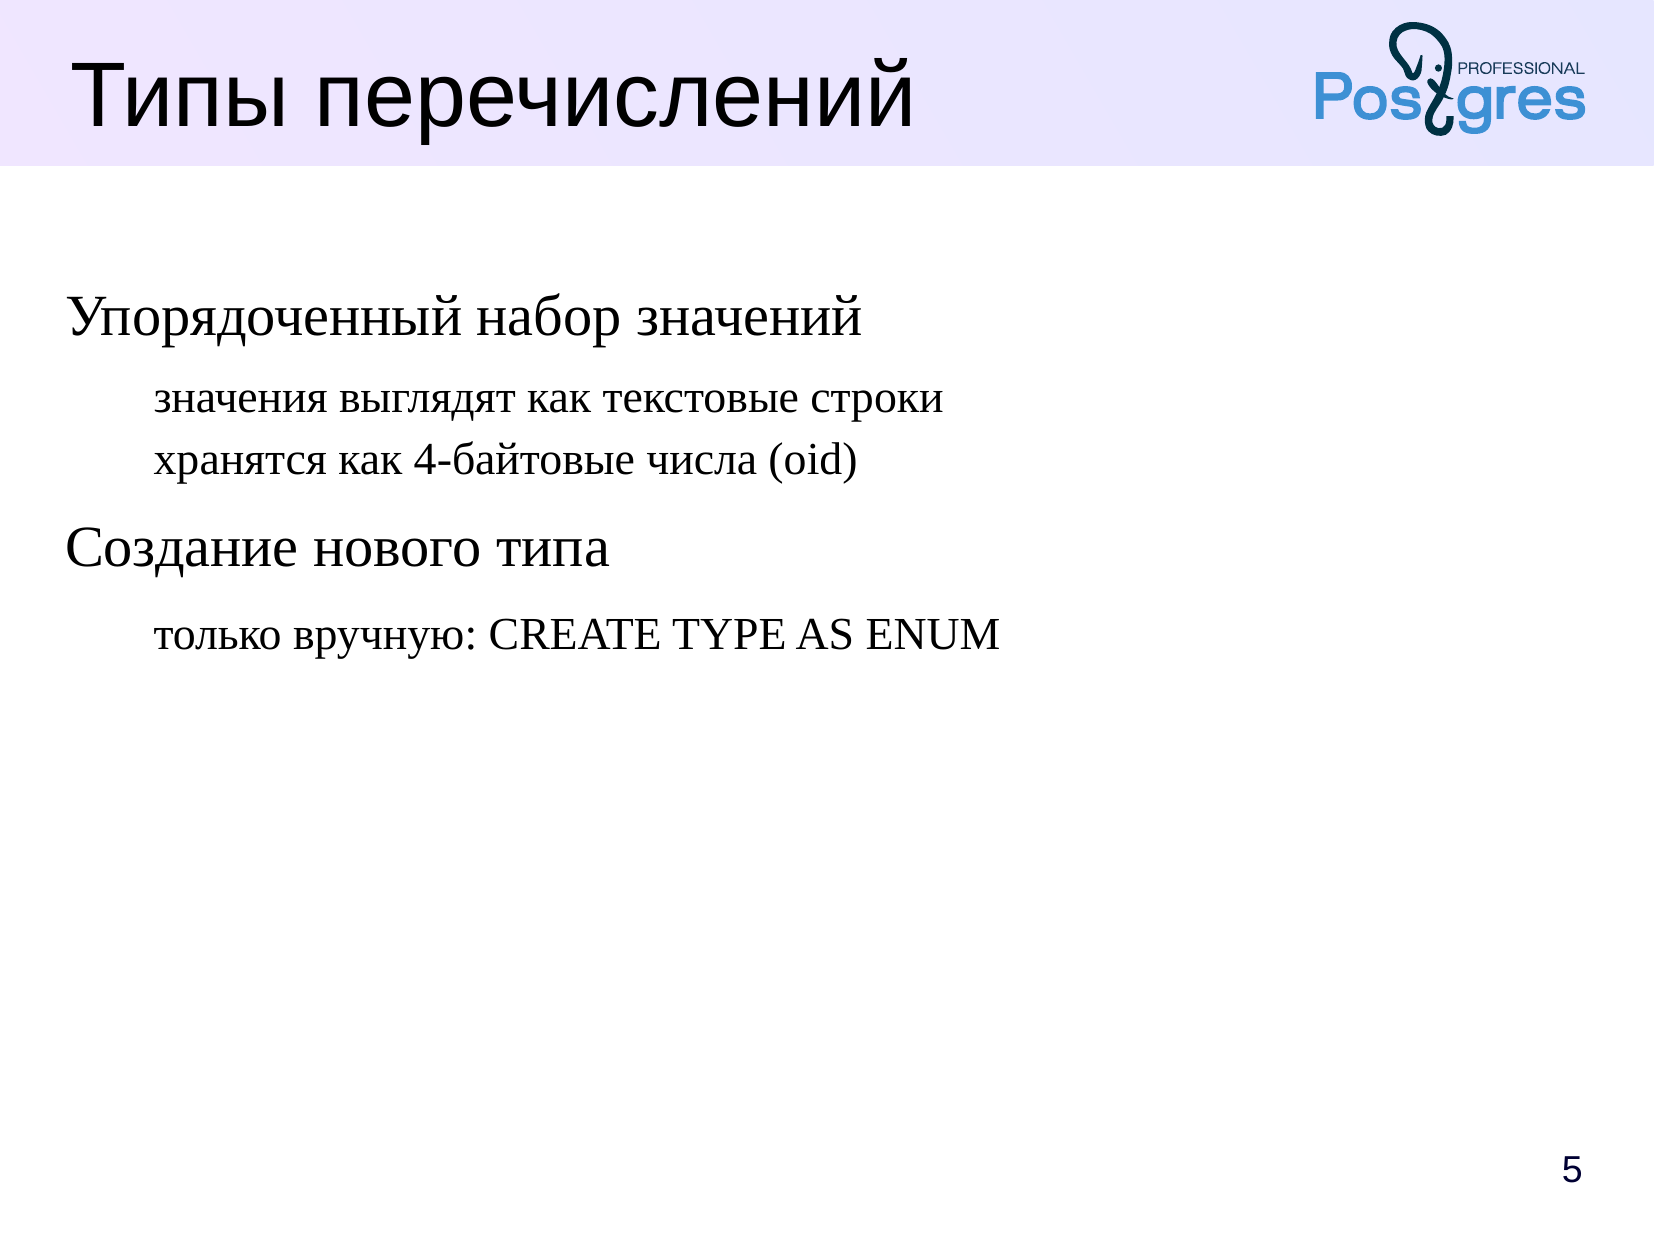

# Типы перечислений
Упорядоченный набор значений
значения выглядят как текстовые строки
хранятся как 4-байтовые числа (oid)
Создание нового типа
только вручную: CREATE TYPE AS ENUM